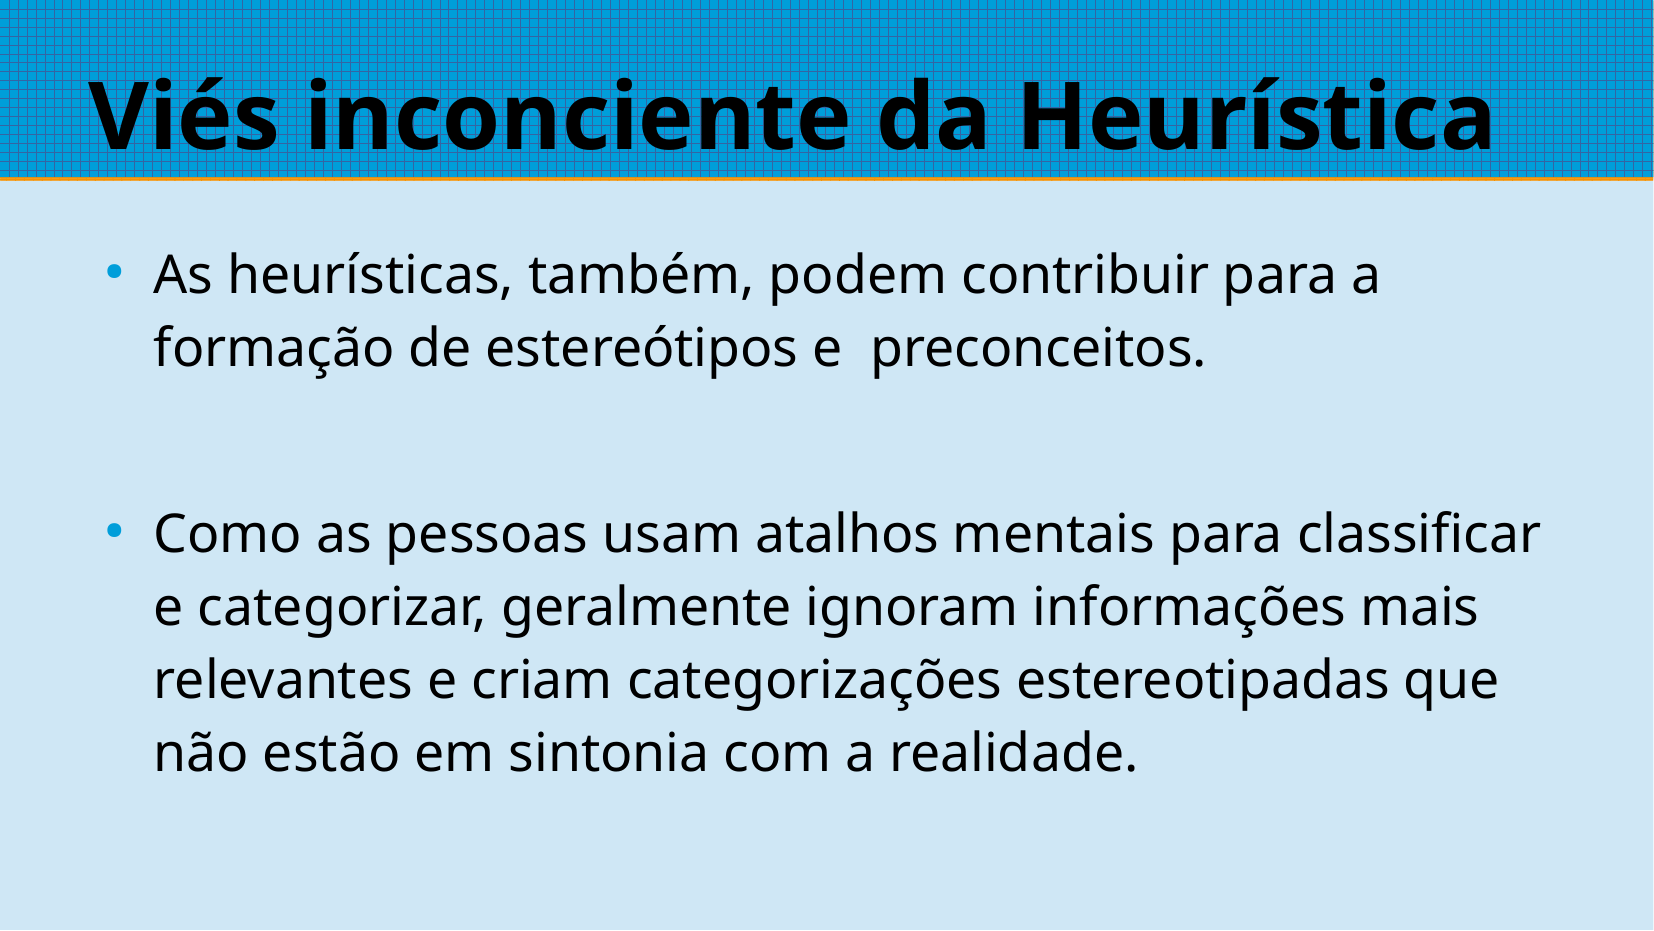

# Viés inconciente da Heurística
As heurísticas, também, podem contribuir para a formação de estereótipos e preconceitos.
Como as pessoas usam atalhos mentais para classificar e categorizar, geralmente ignoram informações mais relevantes e criam categorizações estereotipadas que não estão em sintonia com a realidade.